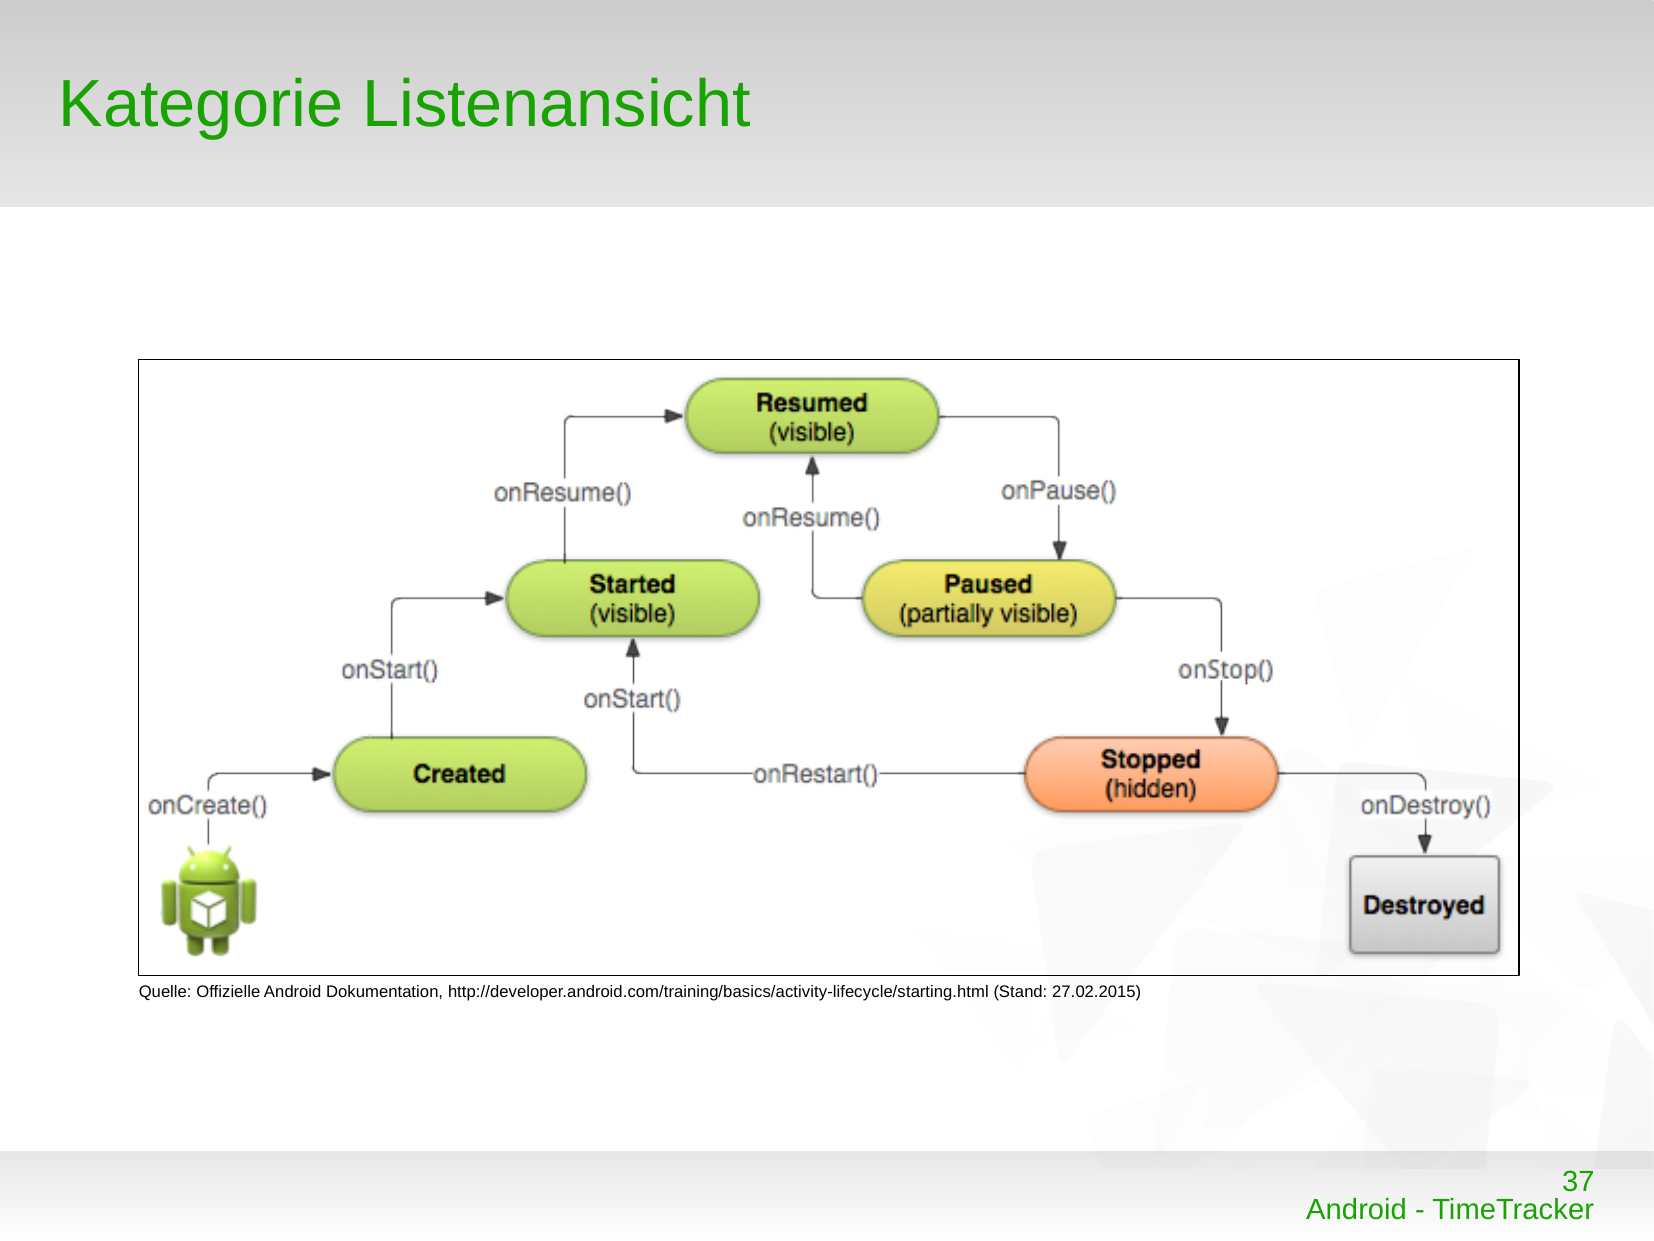

# Kategorie Listenansicht
Quelle: Offizielle Android Dokumentation, http://developer.android.com/training/basics/activity-lifecycle/starting.html (Stand: 27.02.2015)
37
Android - TimeTracker